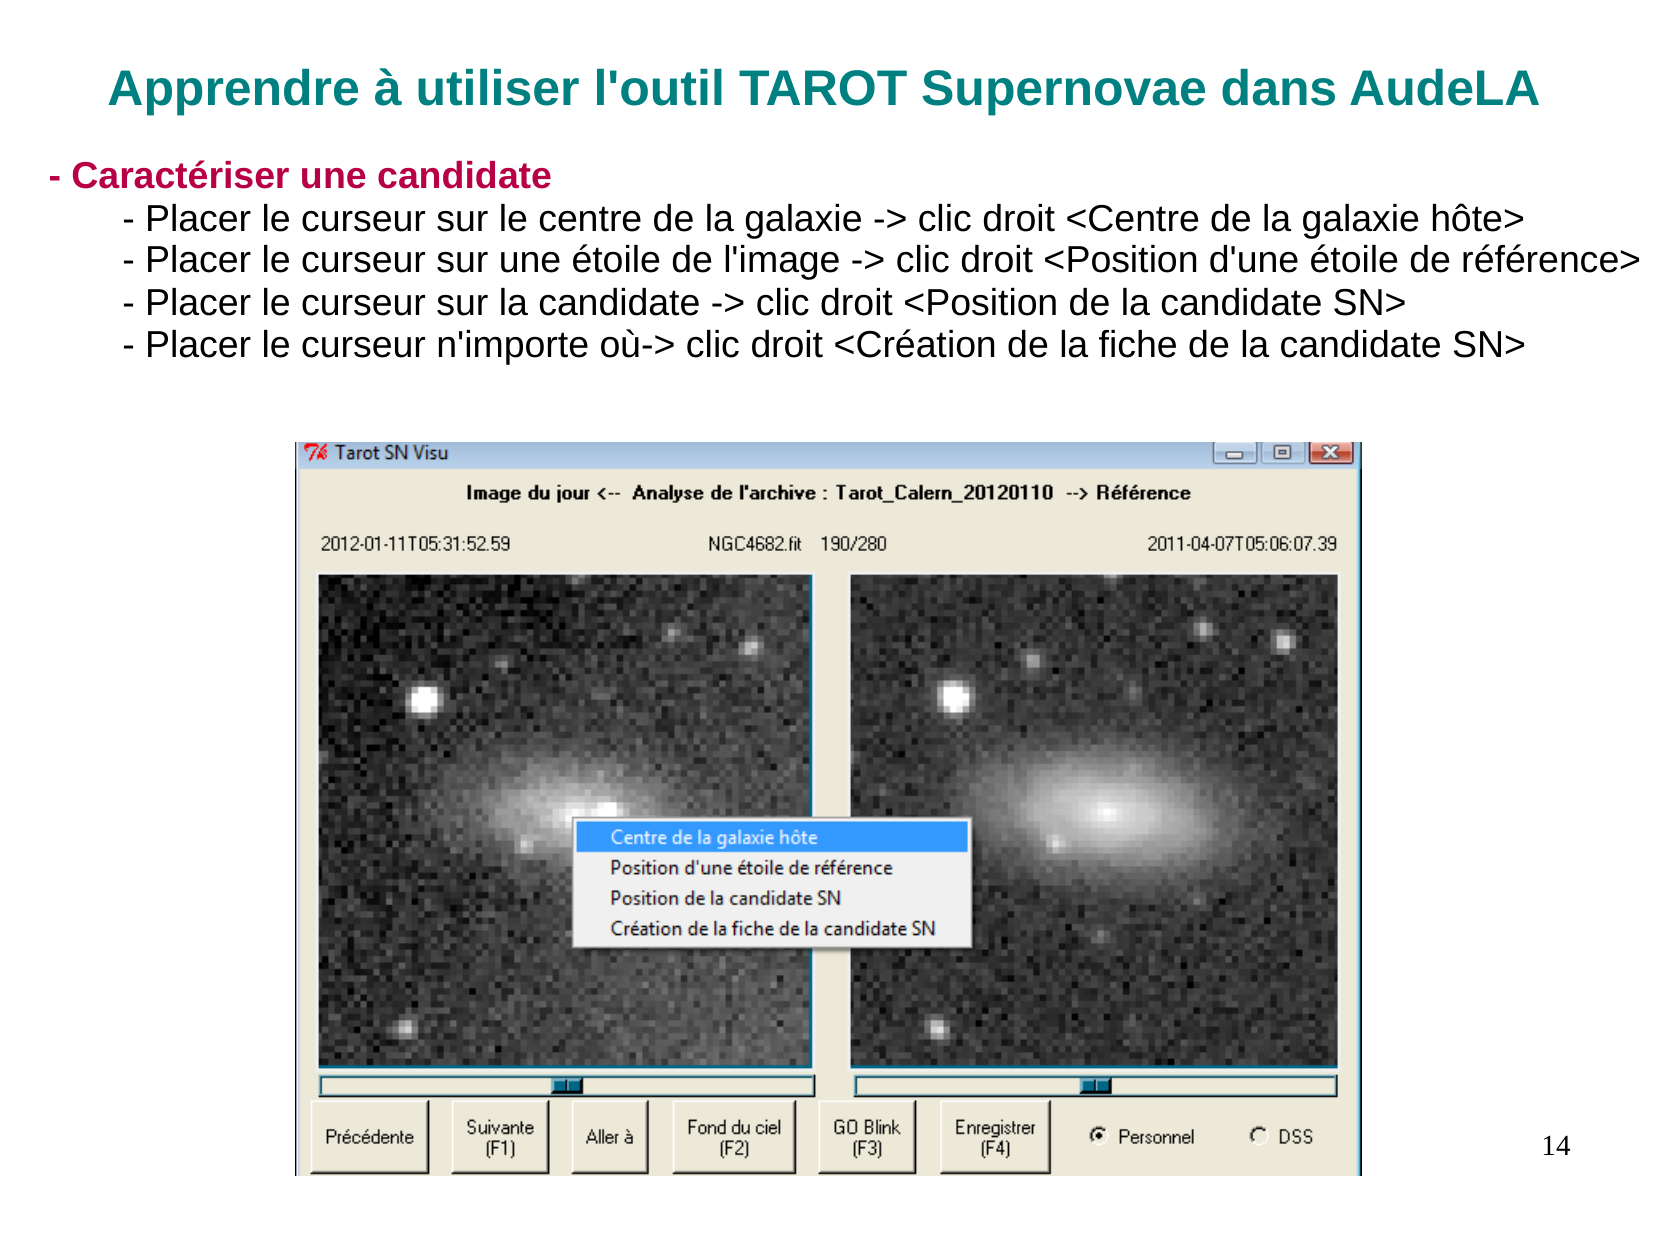

Apprendre à utiliser l'outil TAROT Supernovae dans AudeLA
- Caractériser une candidate
	- Placer le curseur sur le centre de la galaxie -> clic droit <Centre de la galaxie hôte>
	- Placer le curseur sur une étoile de l'image -> clic droit <Position d'une étoile de référence>
	- Placer le curseur sur la candidate -> clic droit <Position de la candidate SN>
	- Placer le curseur n'importe où-> clic droit <Création de la fiche de la candidate SN>
Découvrir des supernovae avec TAROT
14